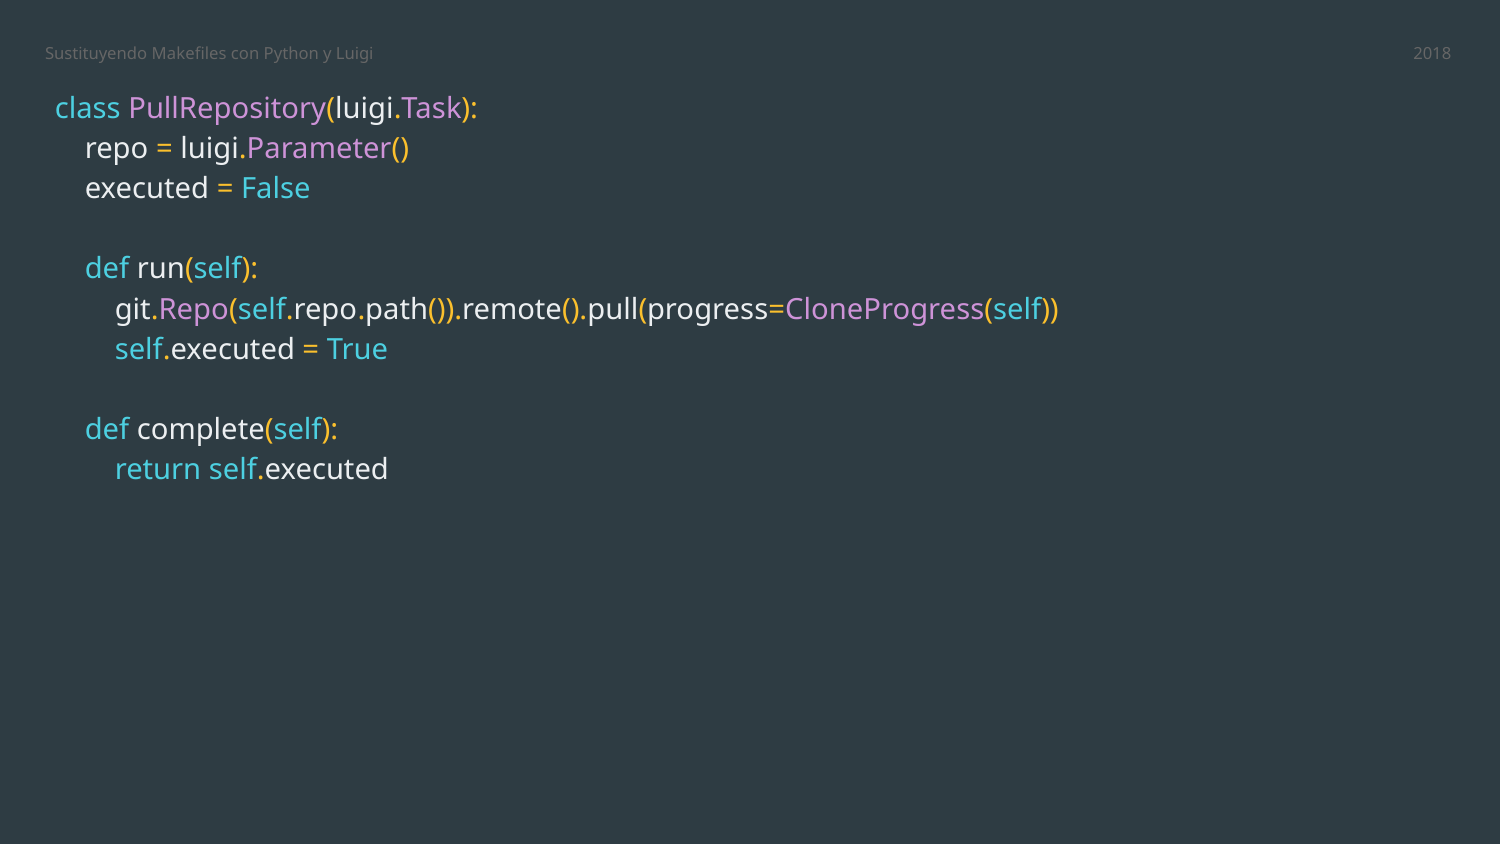

# class PullRepository(luigi.Task): repo = luigi.Parameter() executed = False def run(self): git.Repo(self.repo.path()).remote().pull(progress=CloneProgress(self)) self.executed = True def complete(self): return self.executed